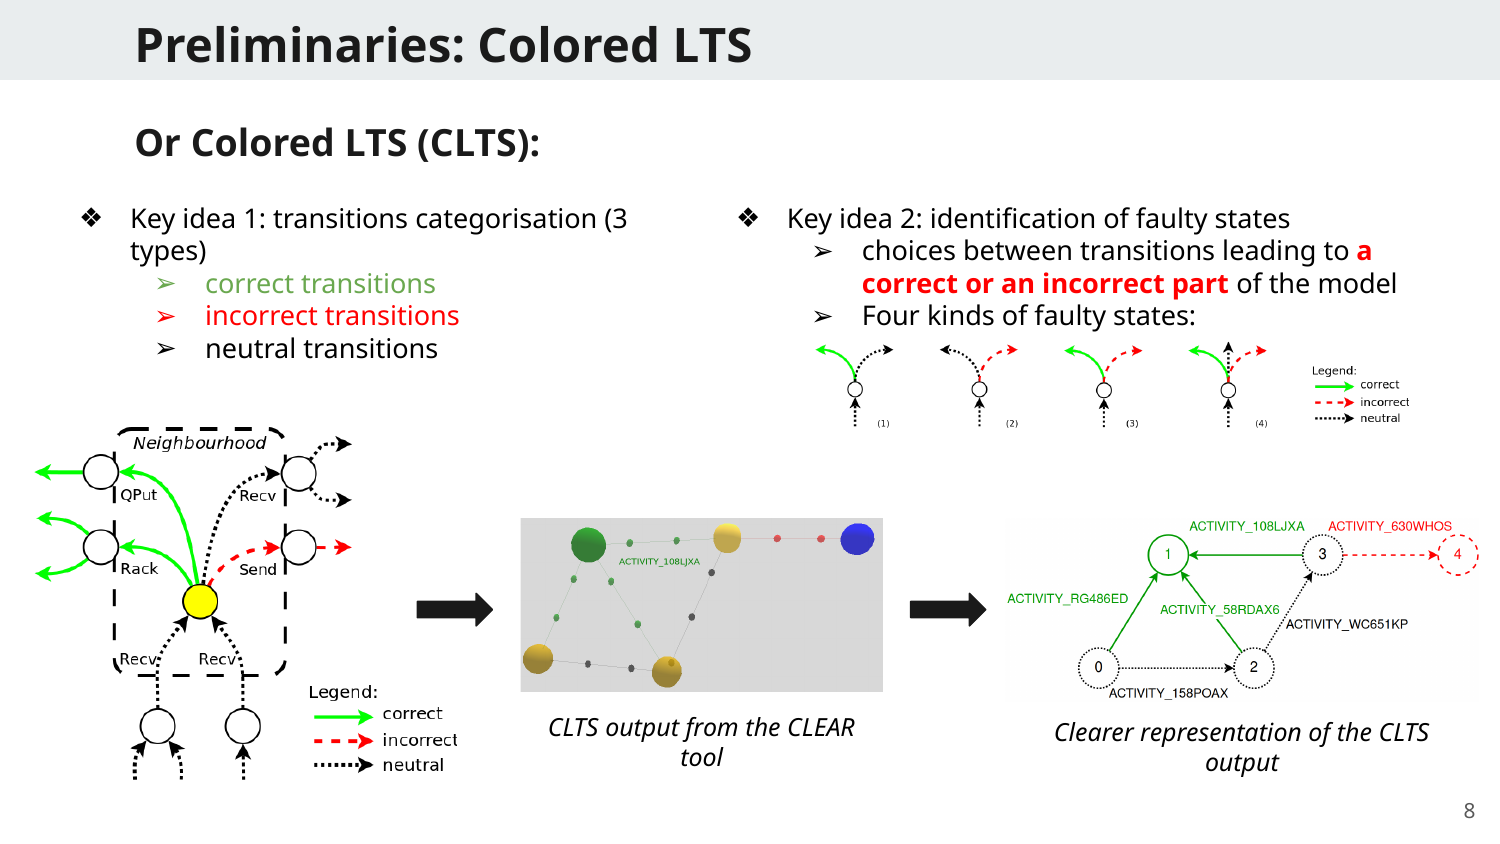

# Preliminaries: Colored LTS
Or Colored LTS (CLTS):
Key idea 1: transitions categorisation (3 types)
correct transitions
incorrect transitions
neutral transitions
Key idea 2: identification of faulty states
choices between transitions leading to a correct or an incorrect part of the model
Four kinds of faulty states:
CLTS output from the CLEAR tool
Clearer representation of the CLTS output